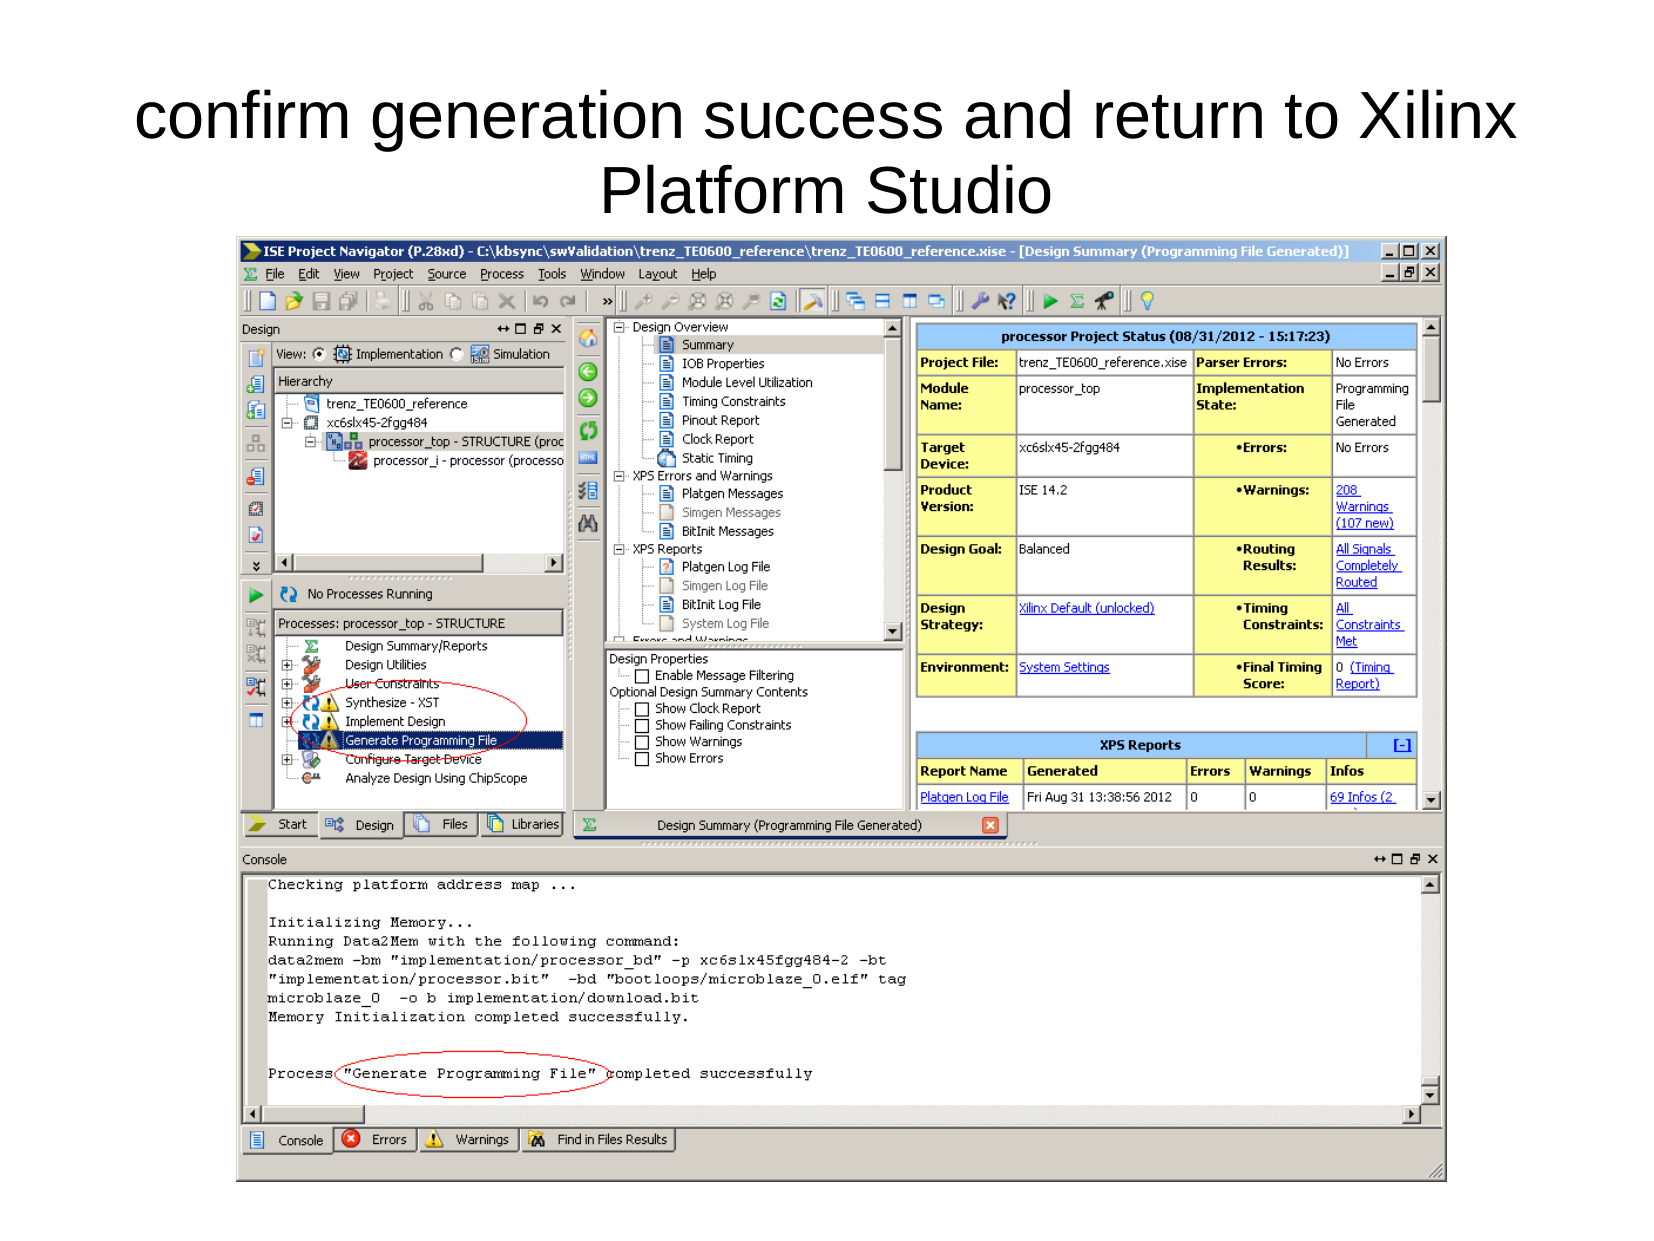

# confirm generation success and return to Xilinx Platform Studio